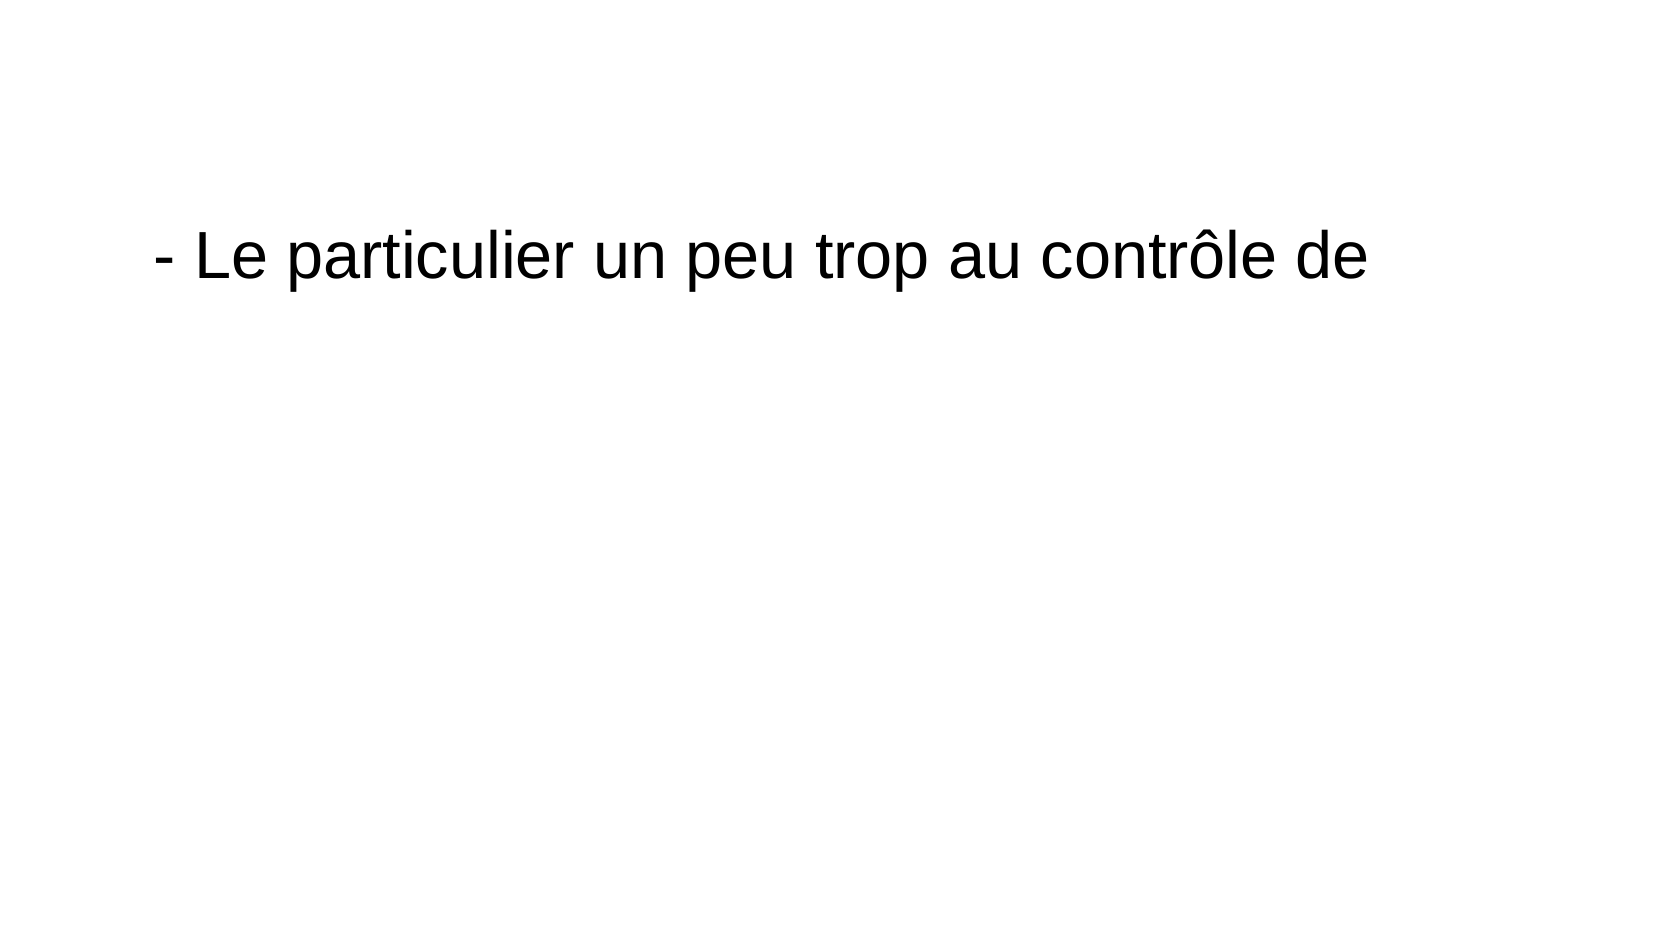

# - Le particulier un peu trop au contrôle de